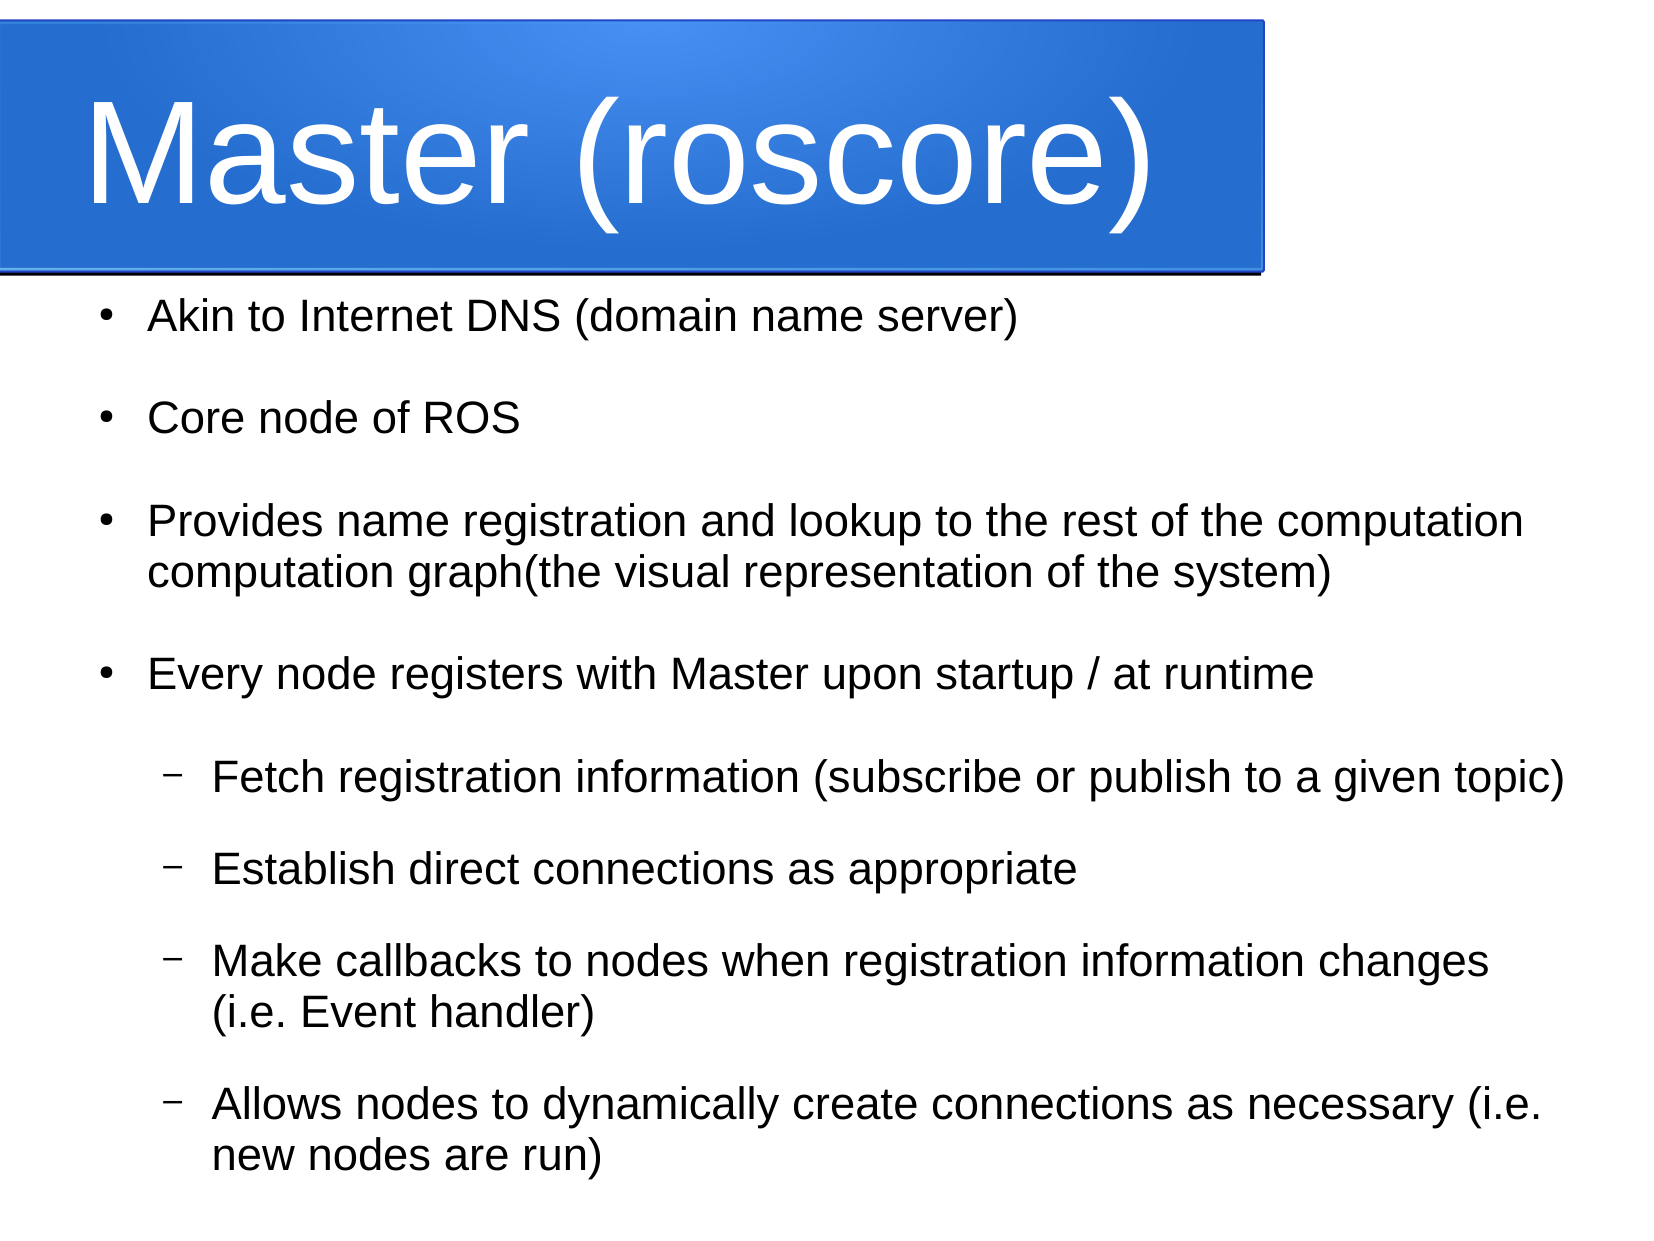

# Master (roscore)
Akin to Internet DNS (domain name server)
Core node of ROS
Provides name registration and lookup to the rest of the computation computation graph(the visual representation of the system)
Every node registers with Master upon startup / at runtime
Fetch registration information (subscribe or publish to a given topic)
Establish direct connections as appropriate
Make callbacks to nodes when registration information changes (i.e. Event handler)
Allows nodes to dynamically create connections as necessary (i.e. new nodes are run)